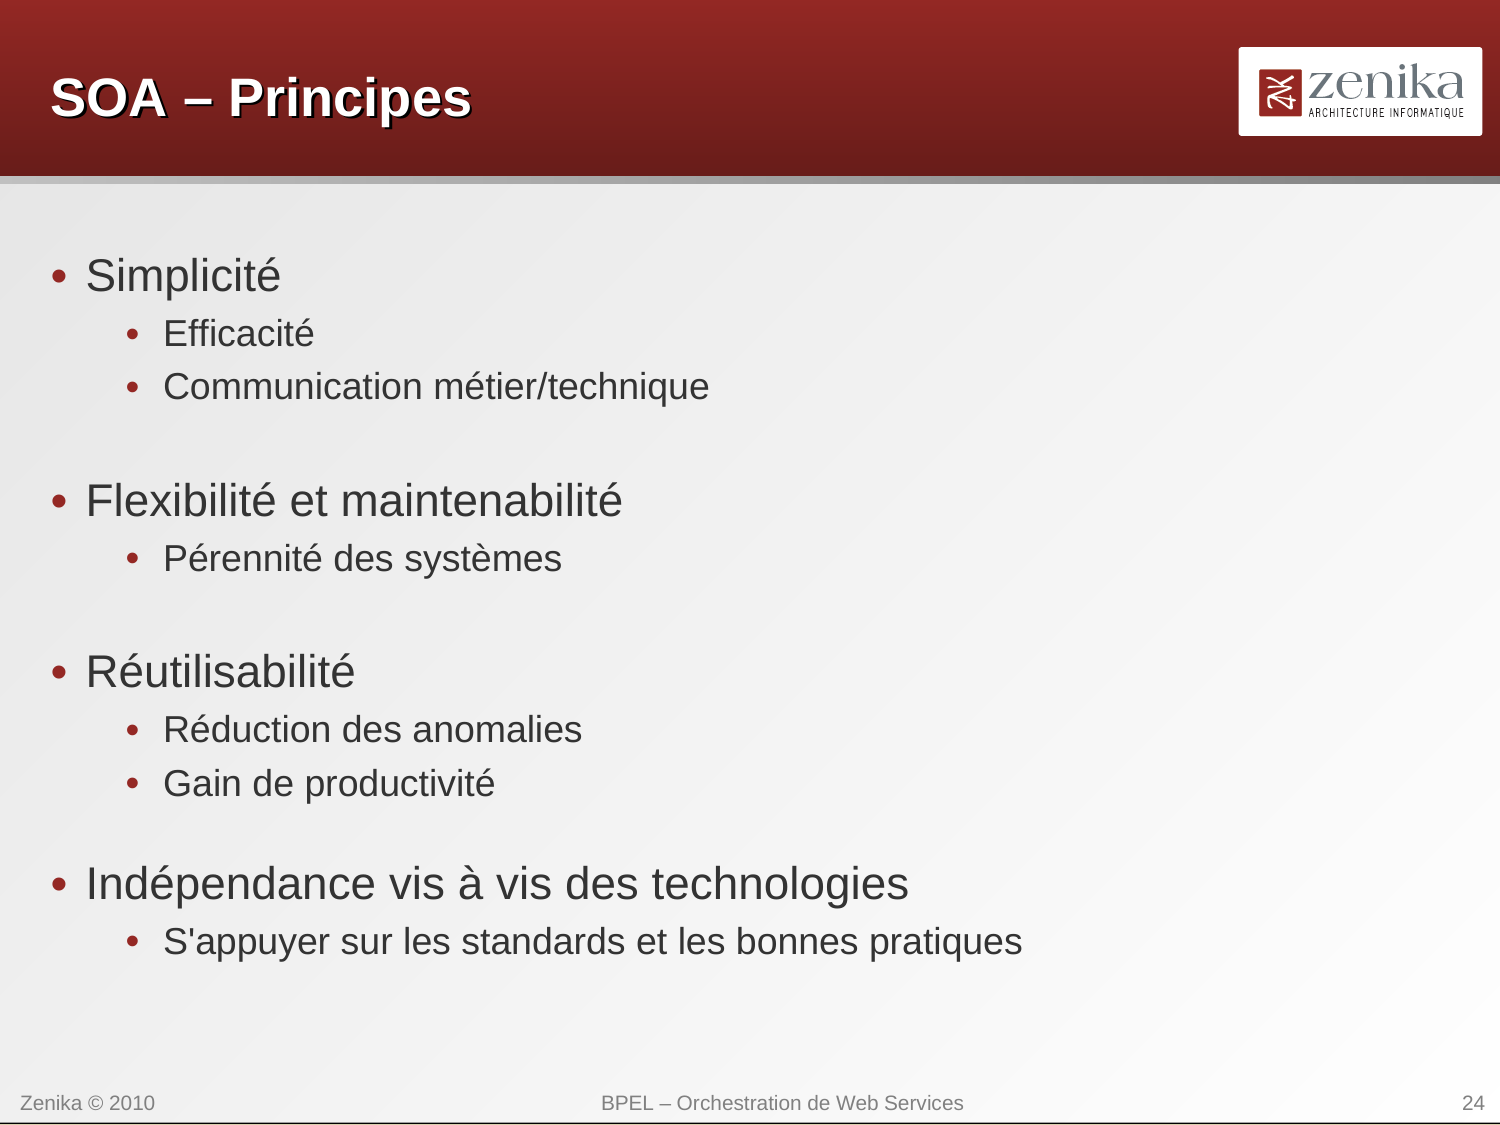

# SOA – Principes
Simplicité
Efficacité
Communication métier/technique
Flexibilité et maintenabilité
Pérennité des systèmes
Réutilisabilité
Réduction des anomalies
Gain de productivité
Indépendance vis à vis des technologies
S'appuyer sur les standards et les bonnes pratiques